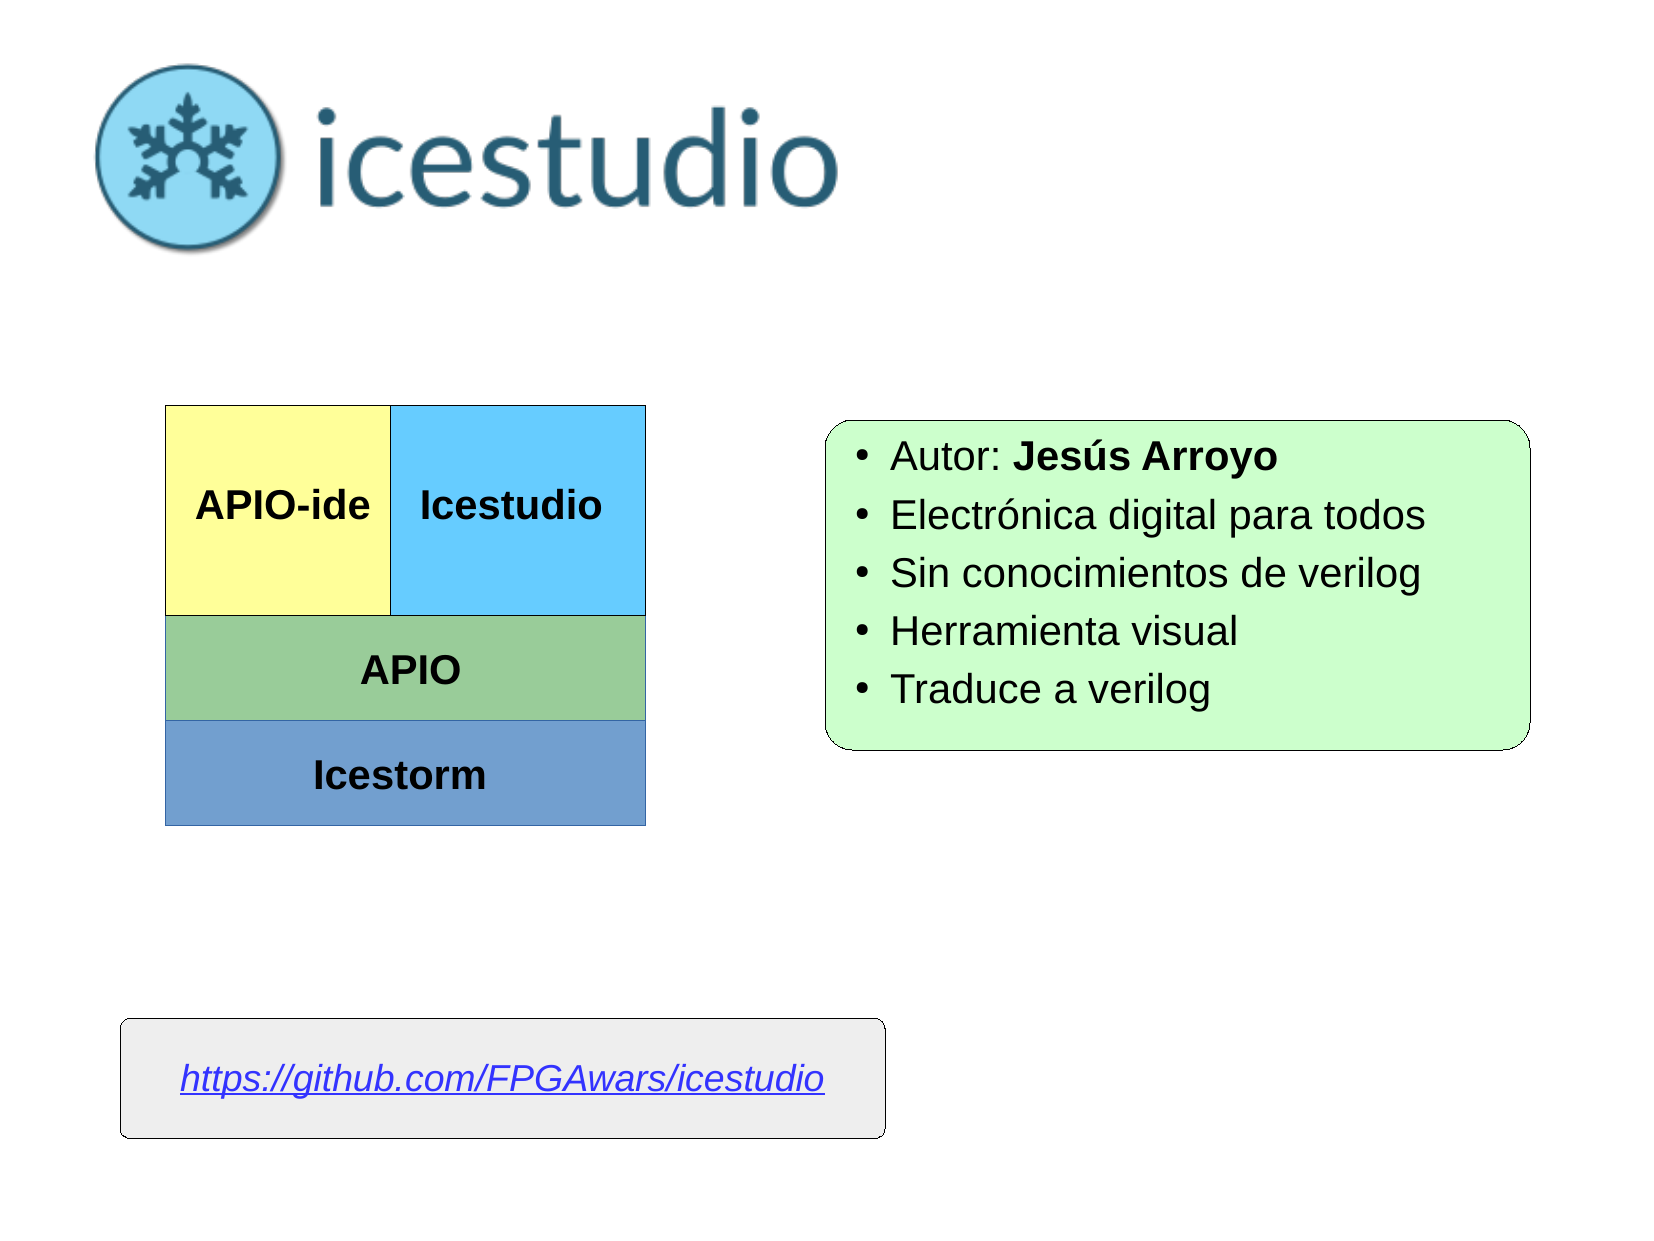

Autor: Jesús Arroyo
Electrónica digital para todos
Sin conocimientos de verilog
Herramienta visual
Traduce a verilog
APIO-ide
Icestudio
APIO
Icestorm
https://github.com/FPGAwars/icestudio